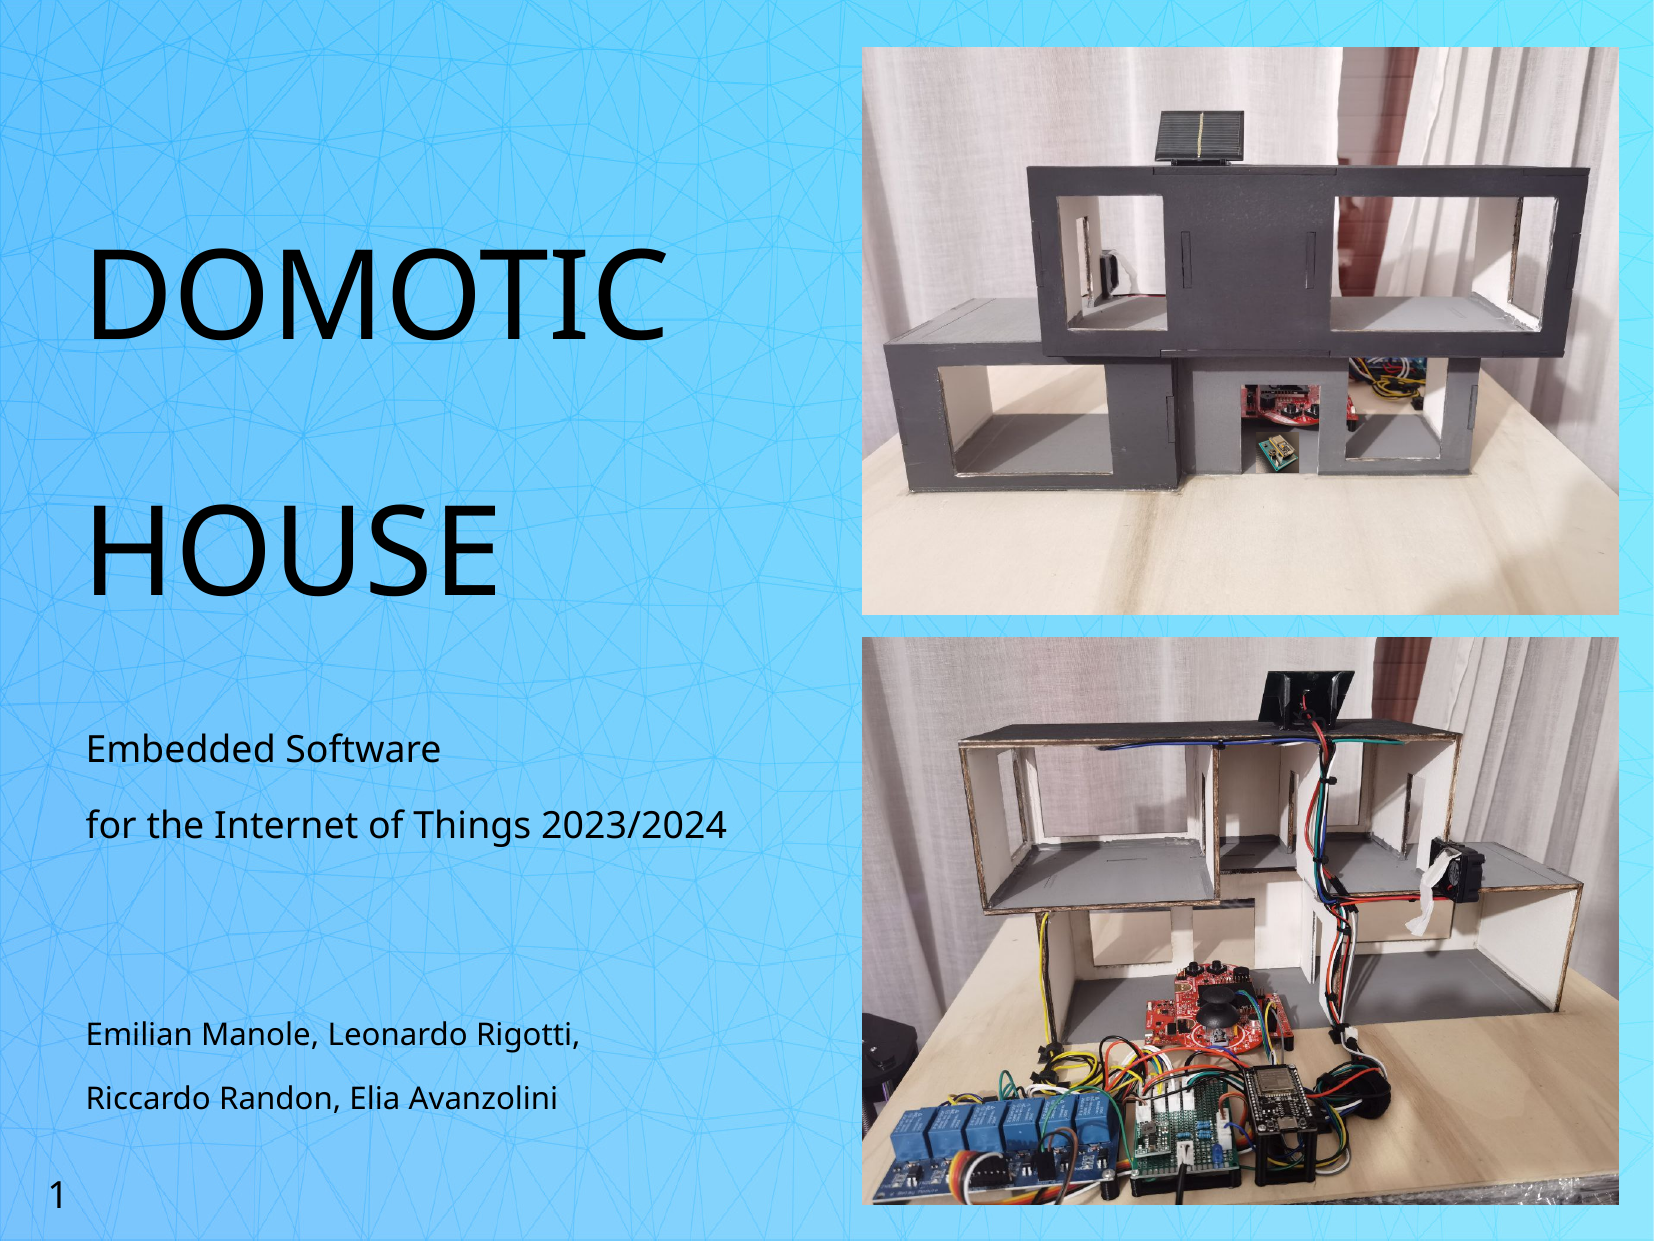

# DOMOTIC HOUSE
Embedded Software
for the Internet of Things 2023/2024
Emilian Manole, Leonardo Rigotti,
Riccardo Randon, Elia Avanzolini